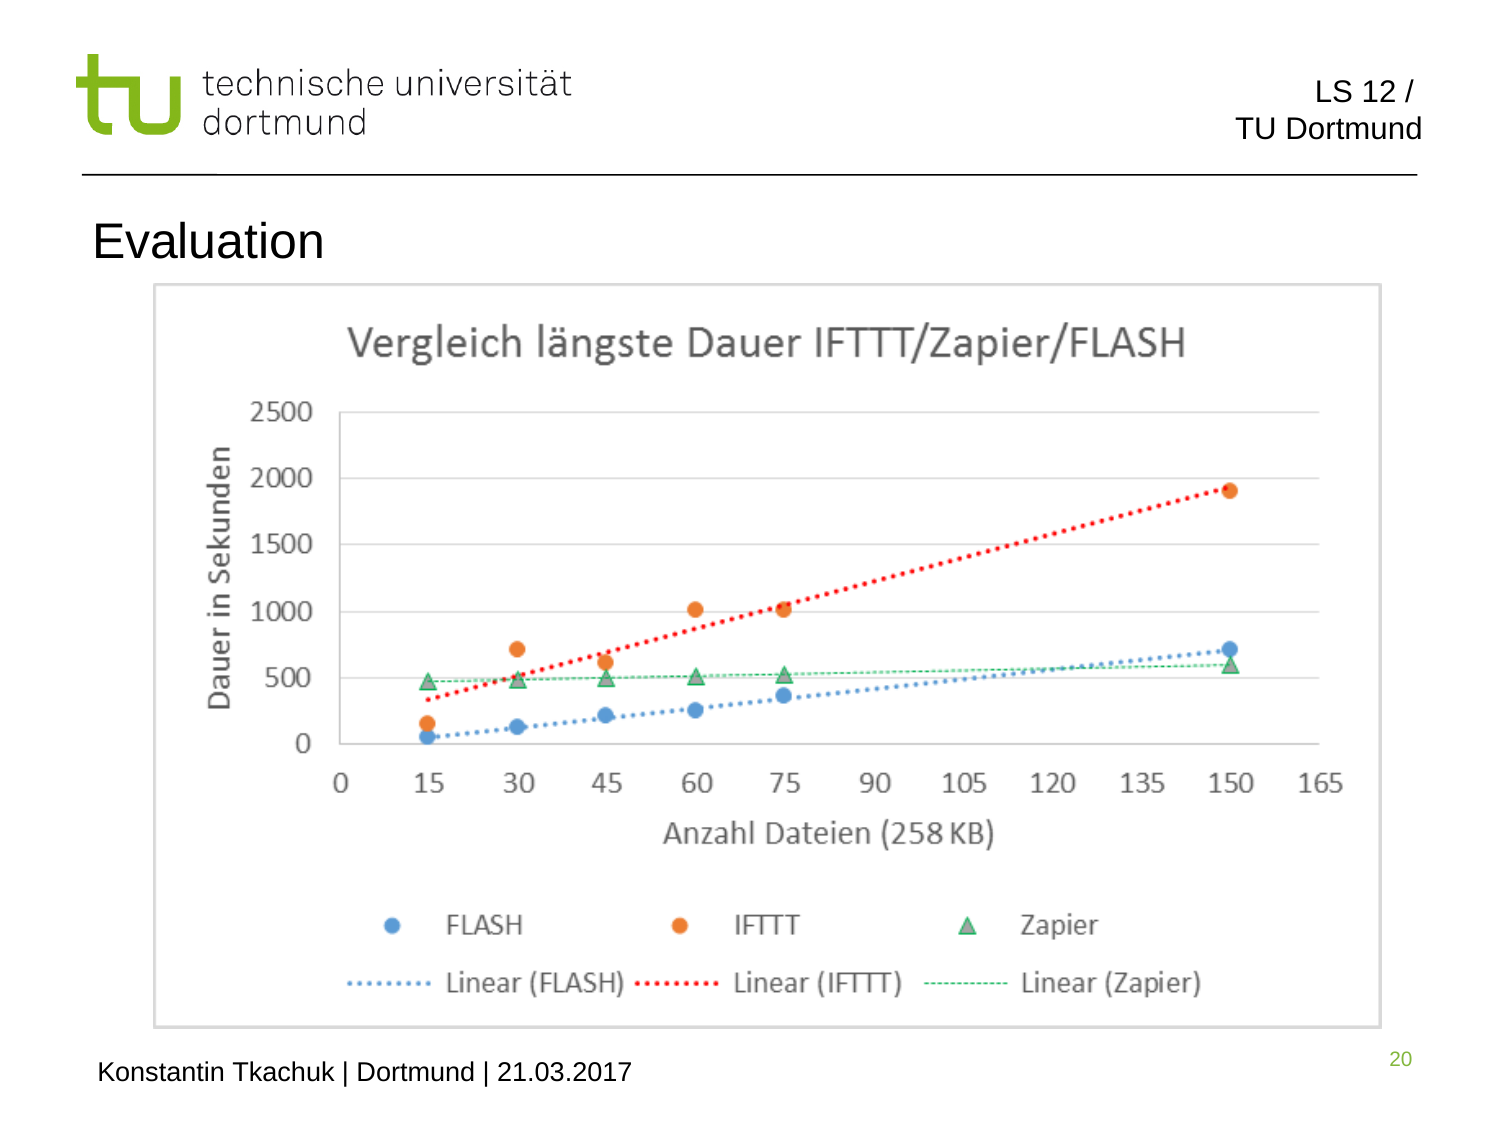

# Evaluation
Konstantin Tkachuk | Dortmund | 21.03.2017